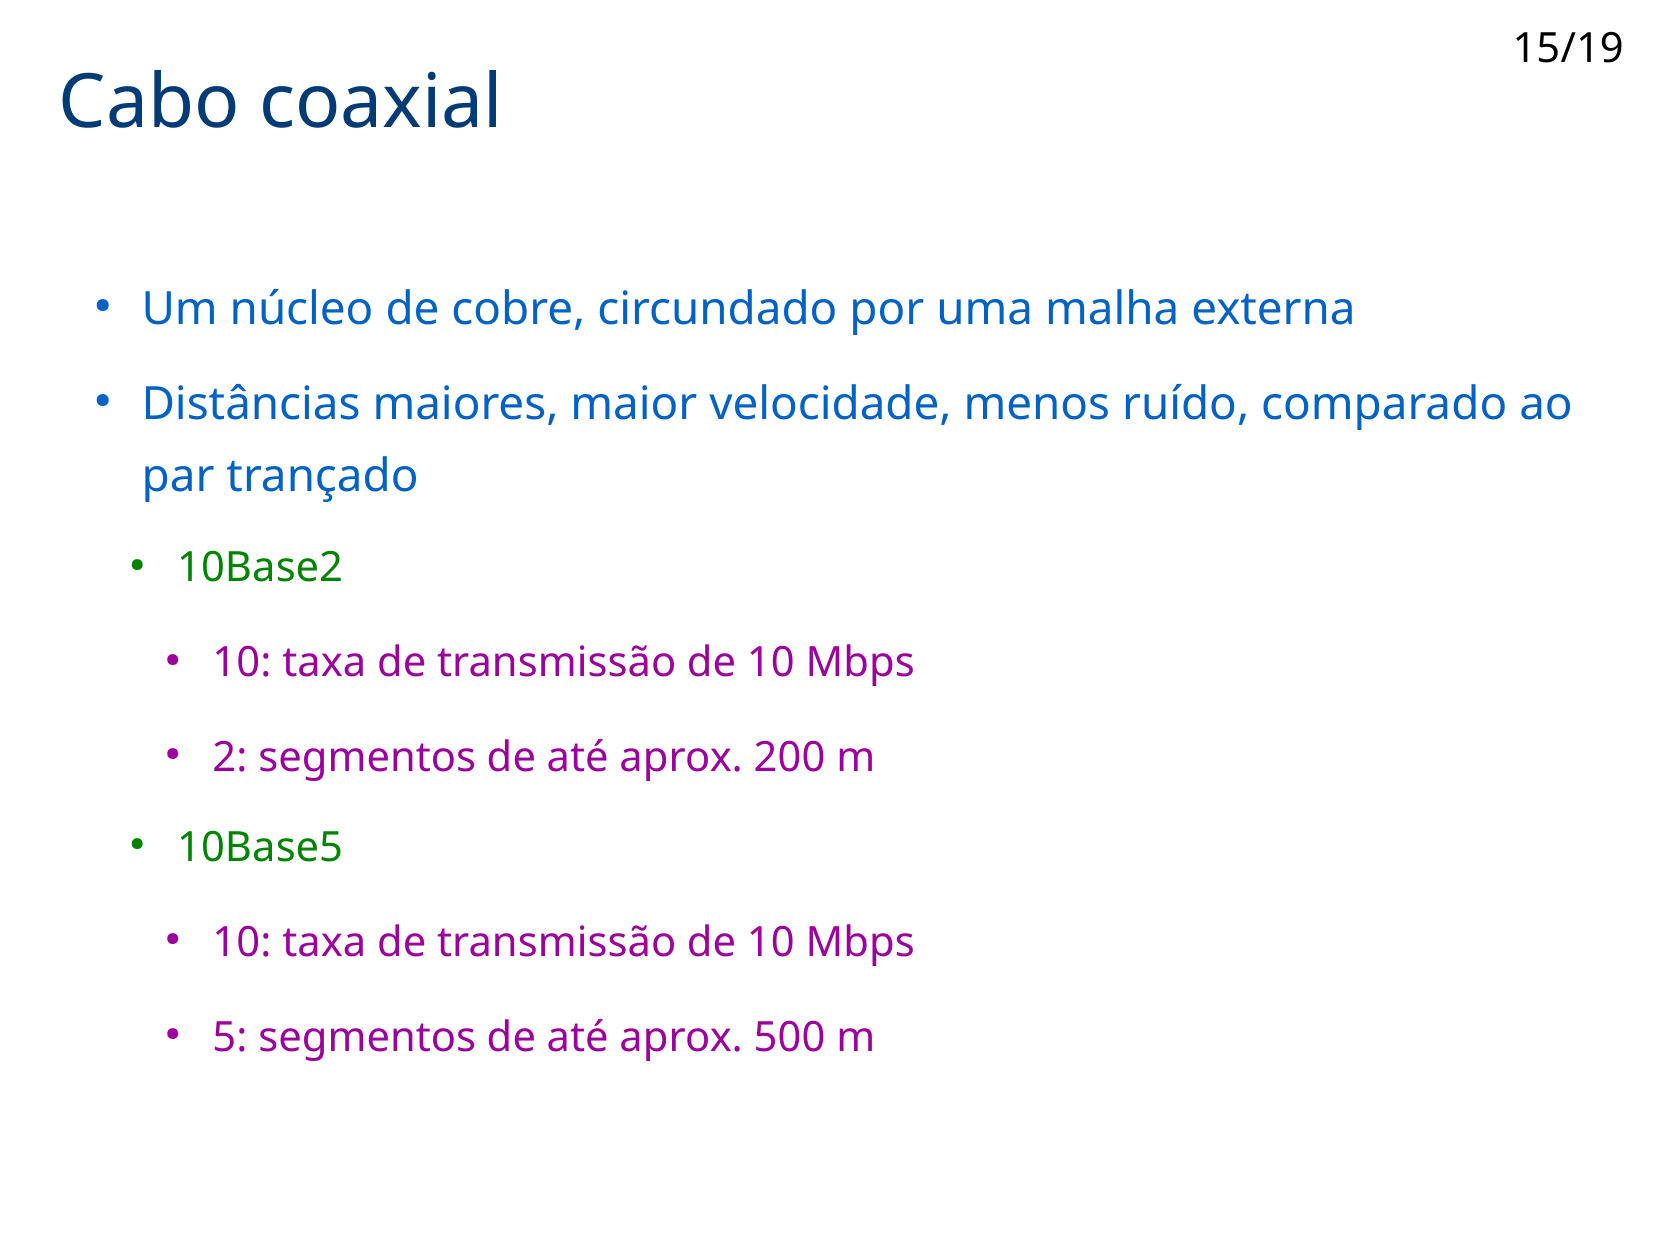

15
# Cabo coaxial
Um núcleo de cobre, circundado por uma malha externa
Distâncias maiores, maior velocidade, menos ruído, comparado ao par trançado
10Base2
10: taxa de transmissão de 10 Mbps
2: segmentos de até aprox. 200 m
10Base5
10: taxa de transmissão de 10 Mbps
5: segmentos de até aprox. 500 m